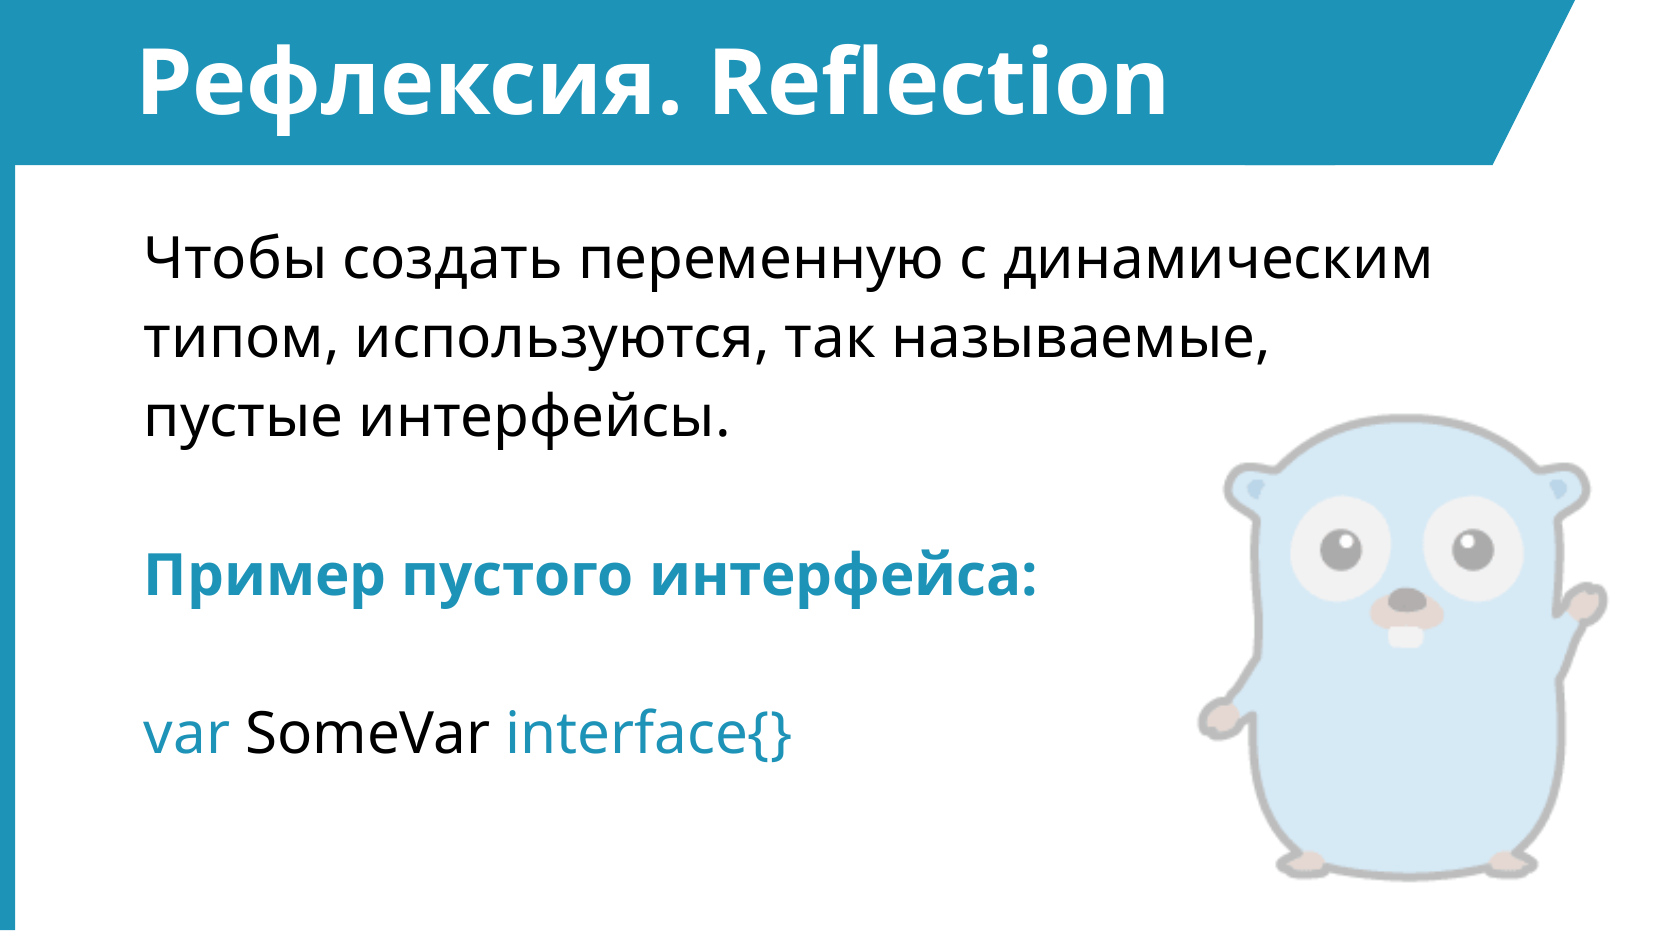

# Рефлексия. Reflection
Чтобы создать переменную с динамическим типом, используются, так называемые, пустые интерфейсы.
Пример пустого интерфейса:
var SomeVar interface{}